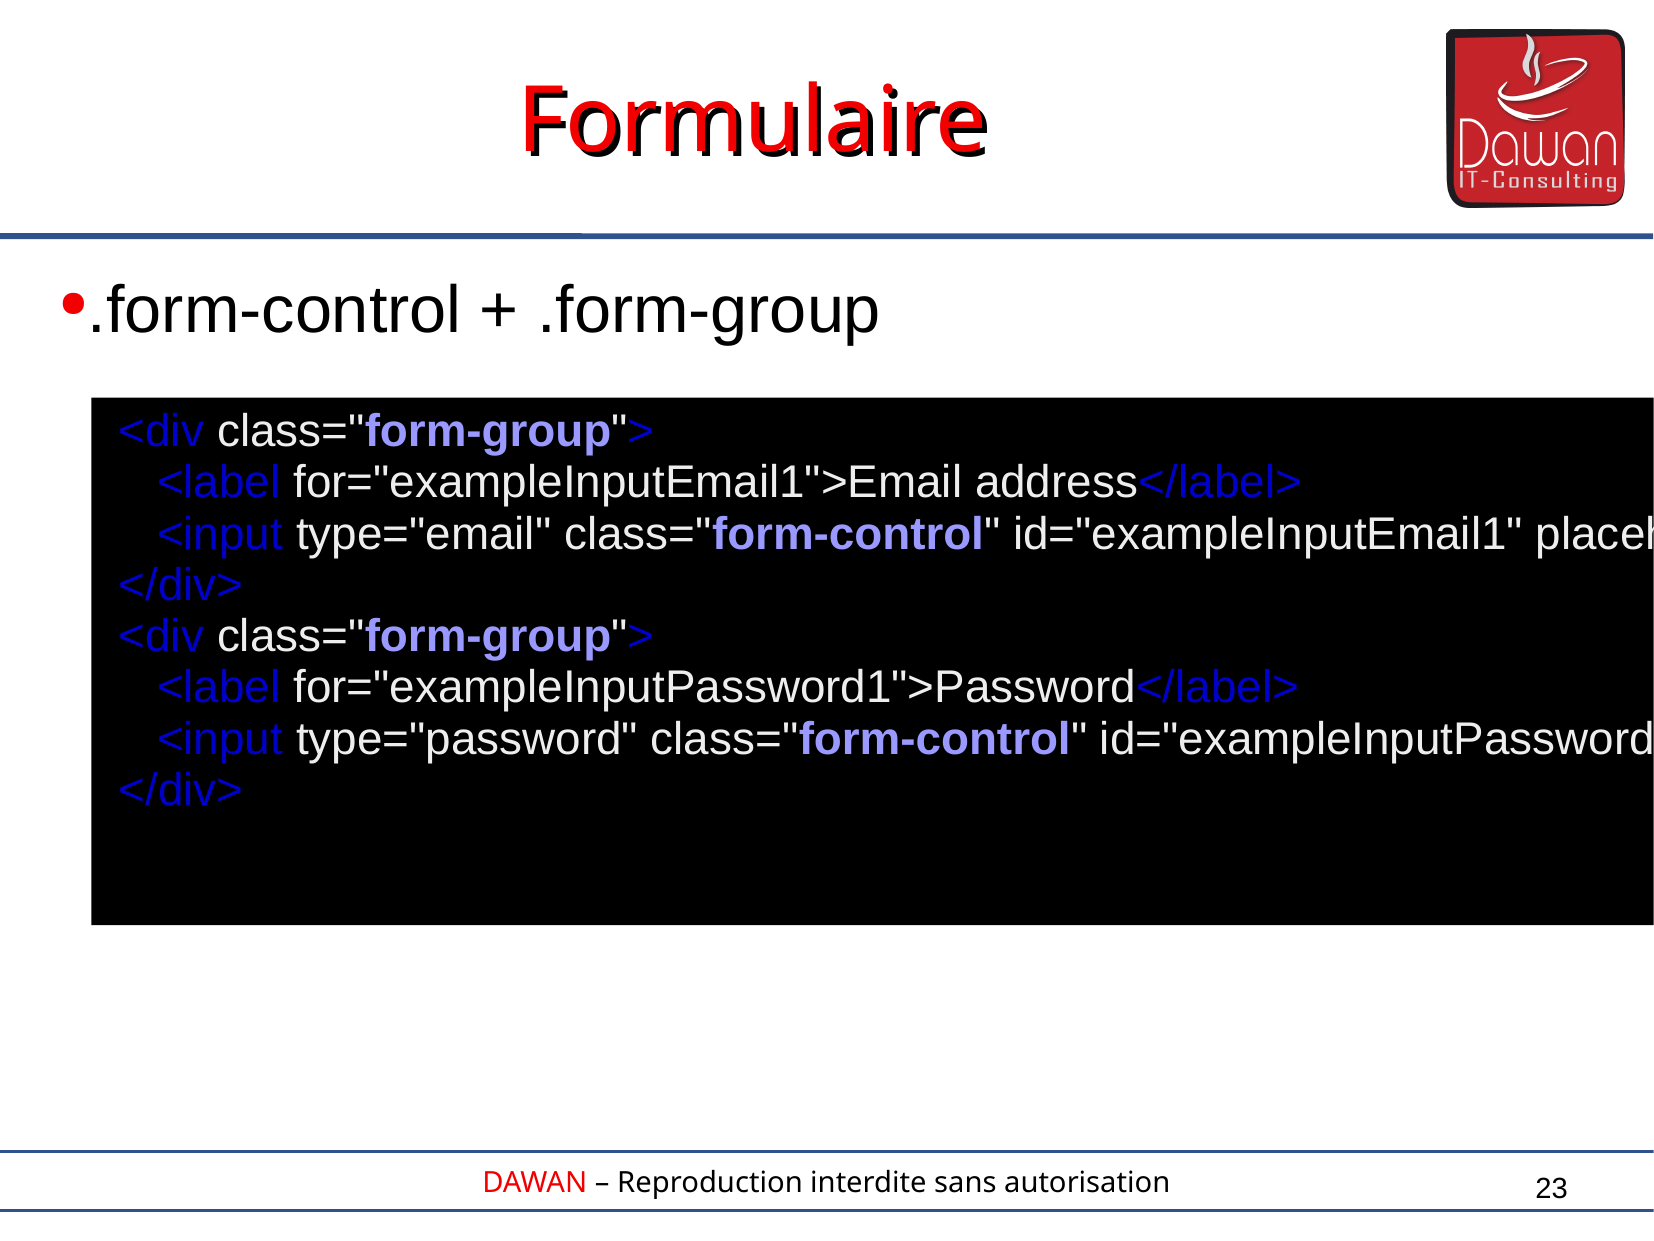

# Formulaire
.form-control + .form-group
 <div class="form-group">
 <label for="exampleInputEmail1">Email address</label>
 <input type="email" class="form-control" id="exampleInputEmail1" placeholder="Enter email">
 </div>
 <div class="form-group">
 <label for="exampleInputPassword1">Password</label>
 <input type="password" class="form-control" id="exampleInputPassword1" placeholder="Password">
 </div>